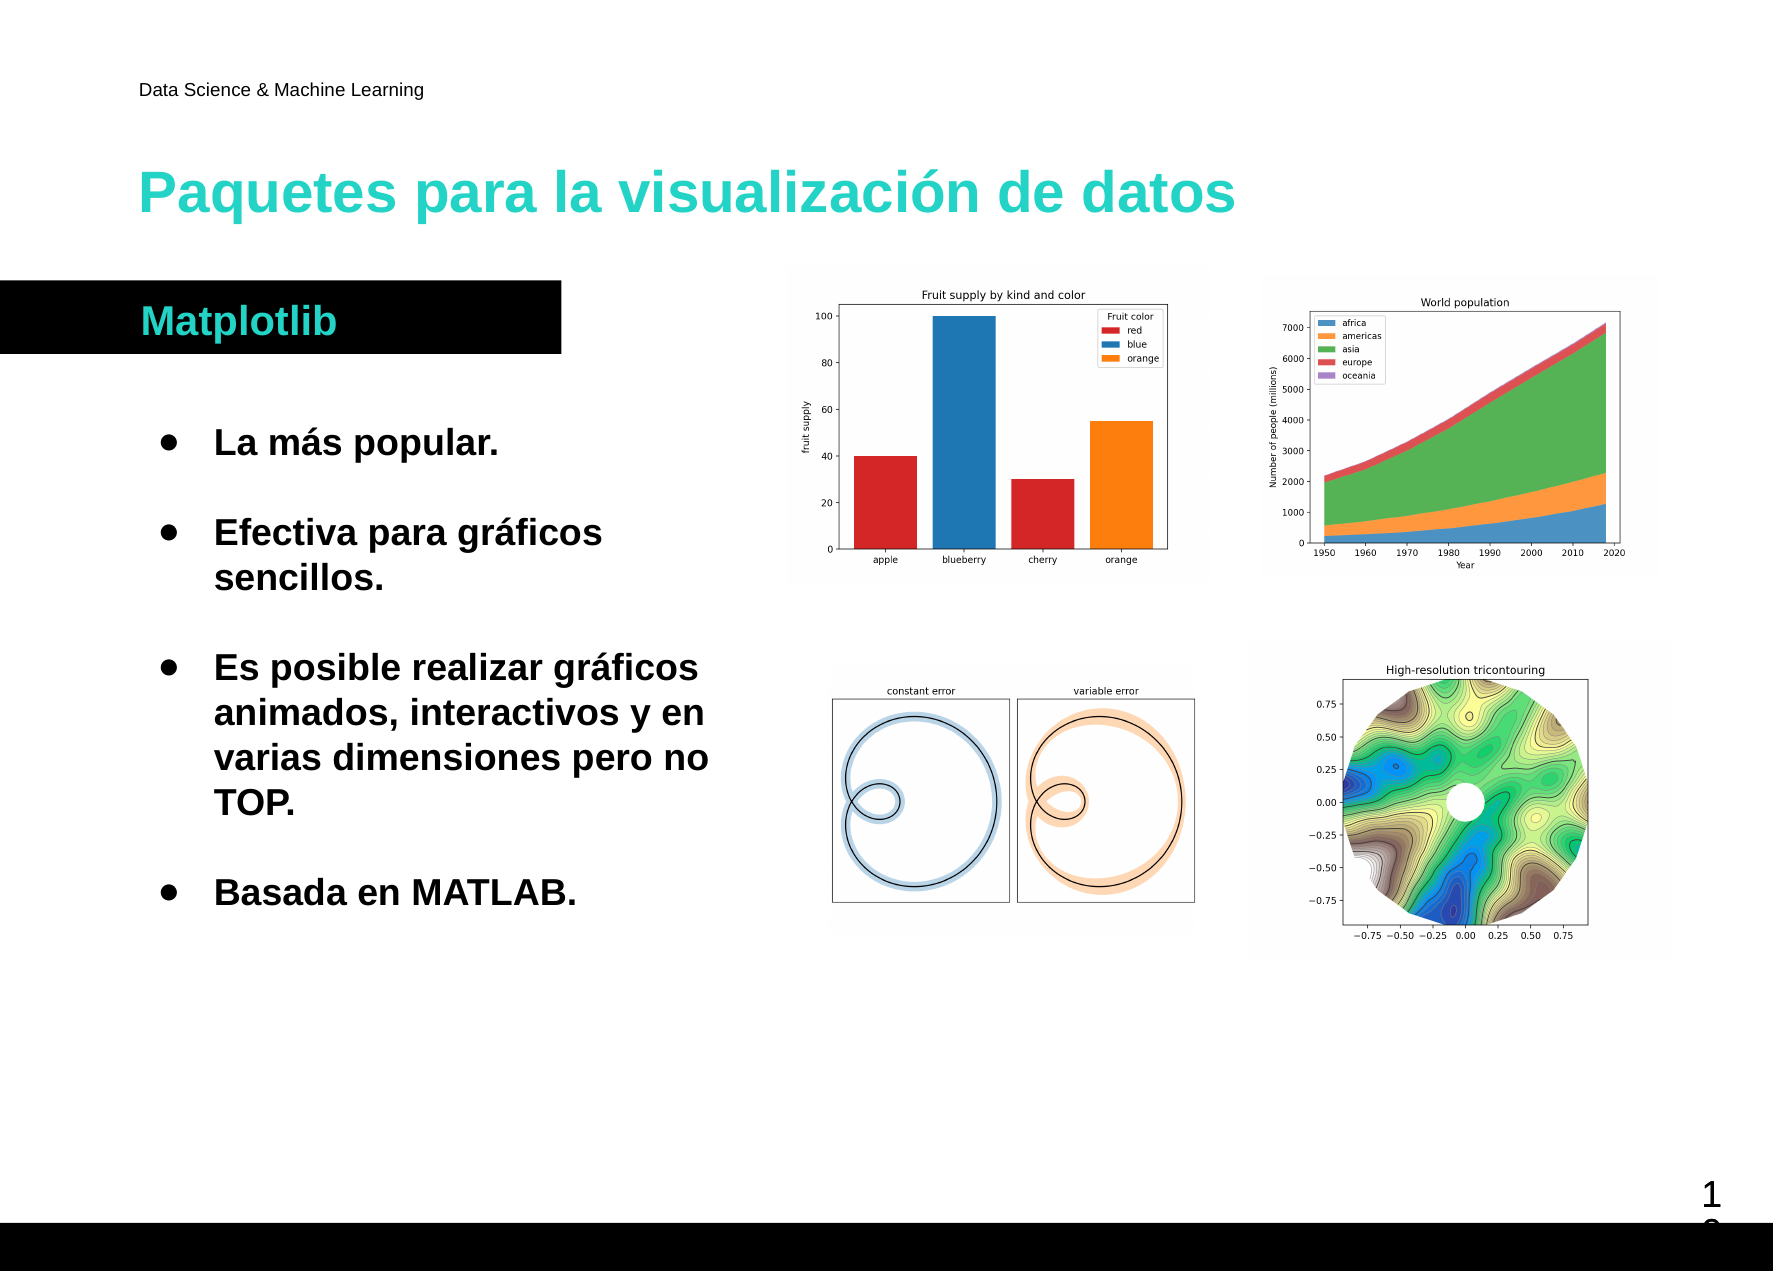

Data Science & Machine Learning
Paquetes para la visualización de datos
Matplotlib
# La más popular.
Efectiva para gráficos sencillos.
Es posible realizar gráficos animados, interactivos y en varias dimensiones pero no TOP.
Basada en MATLAB.